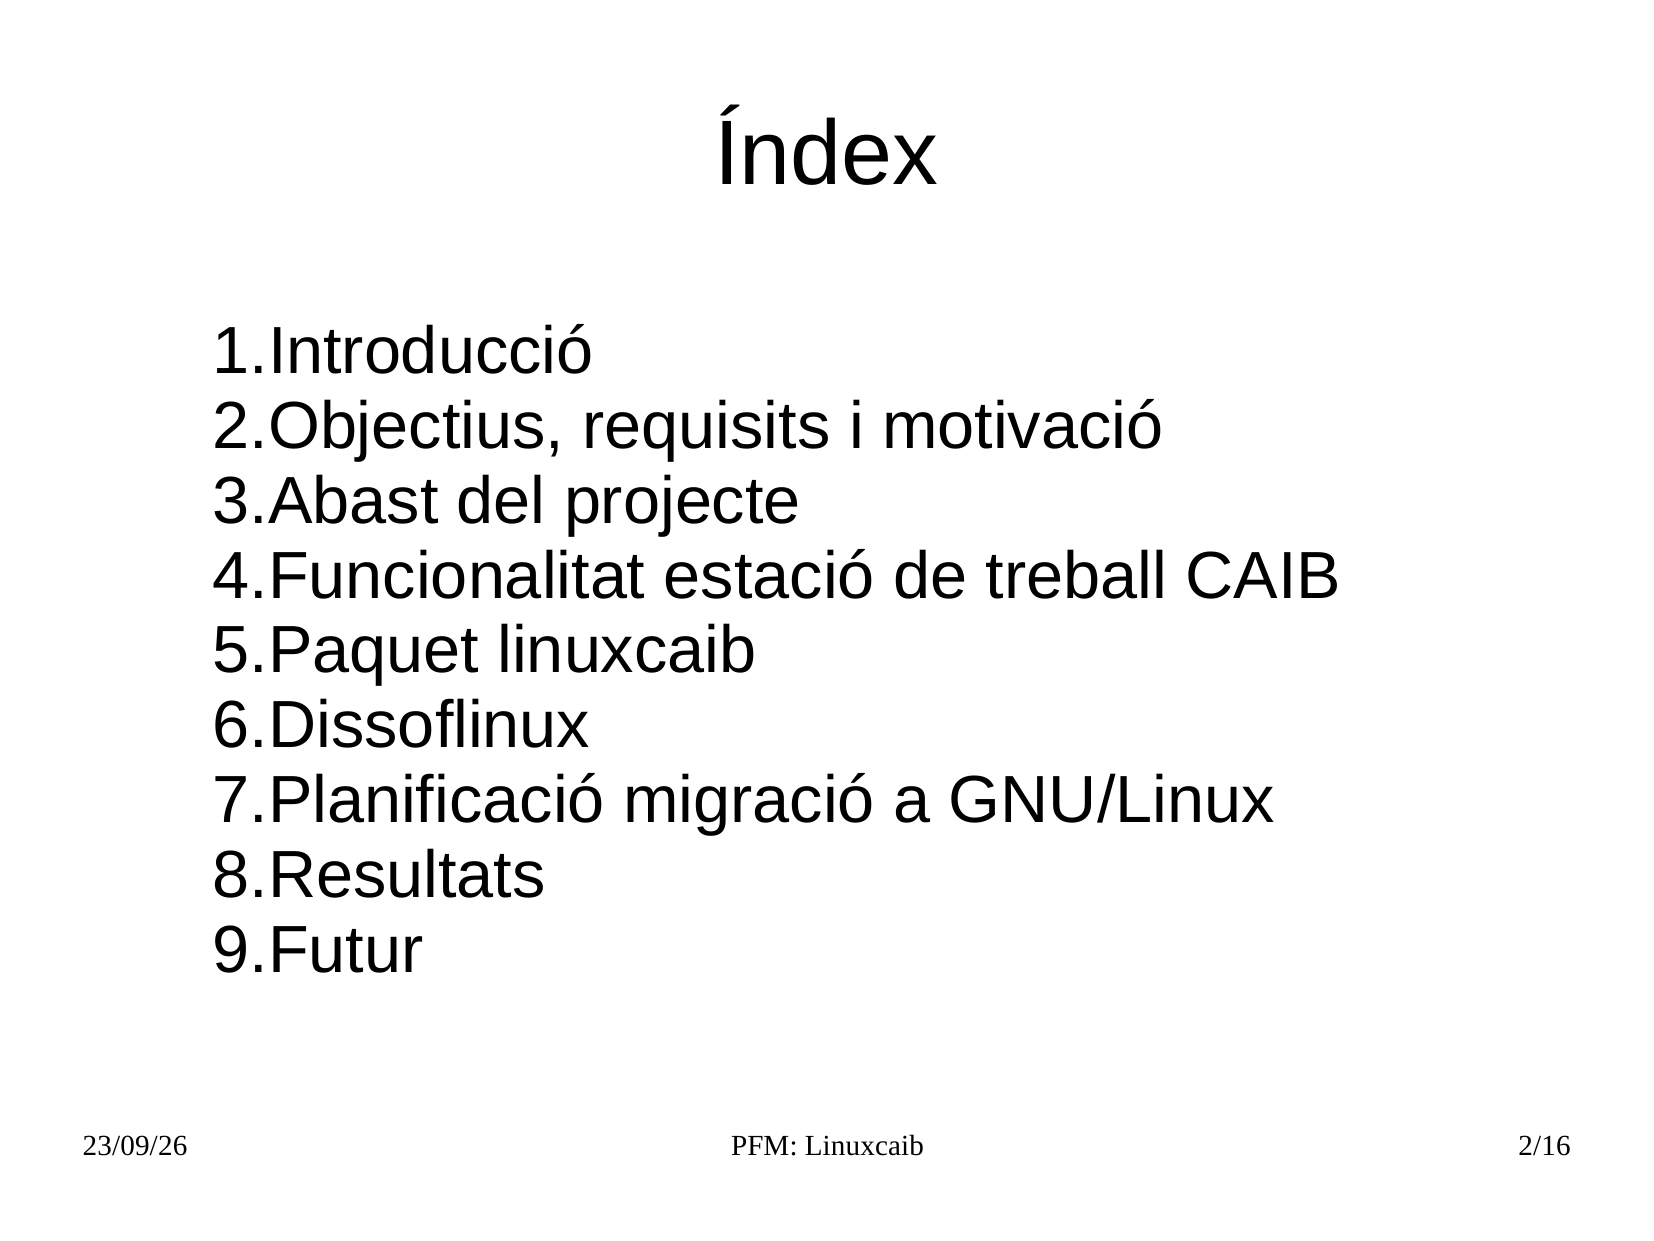

# Índex
Introducció
Objectius, requisits i motivació
Abast del projecte
Funcionalitat estació de treball CAIB
Paquet linuxcaib
Dissoflinux
Planificació migració a GNU/Linux
Resultats
Futur
PFM: Linuxcaib
2